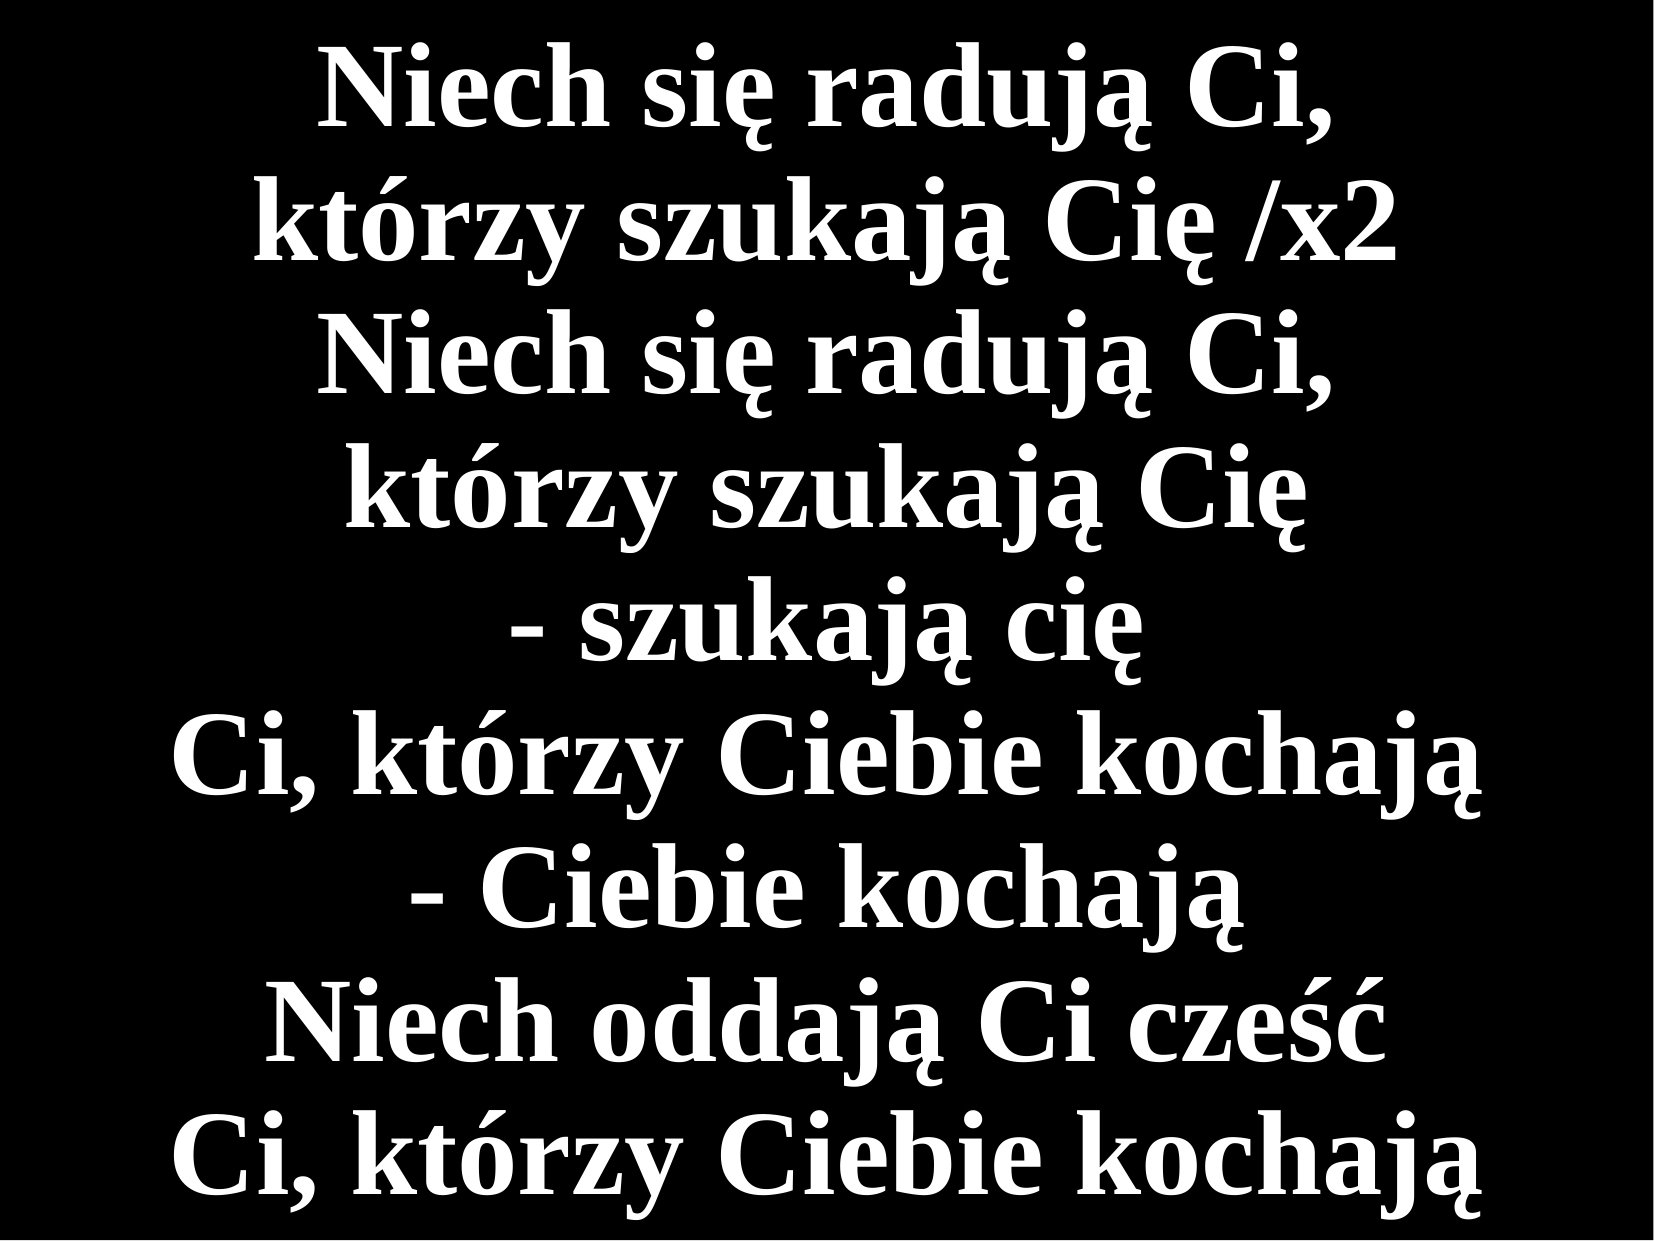

# Niech się radują Ci, którzy szukają Cię /x2 Niech się radują Ci, którzy szukają Cię - szukają cię Ci, którzy Ciebie kochają - Ciebie kochają Niech oddają Ci cześć Ci, którzy Ciebie kochają